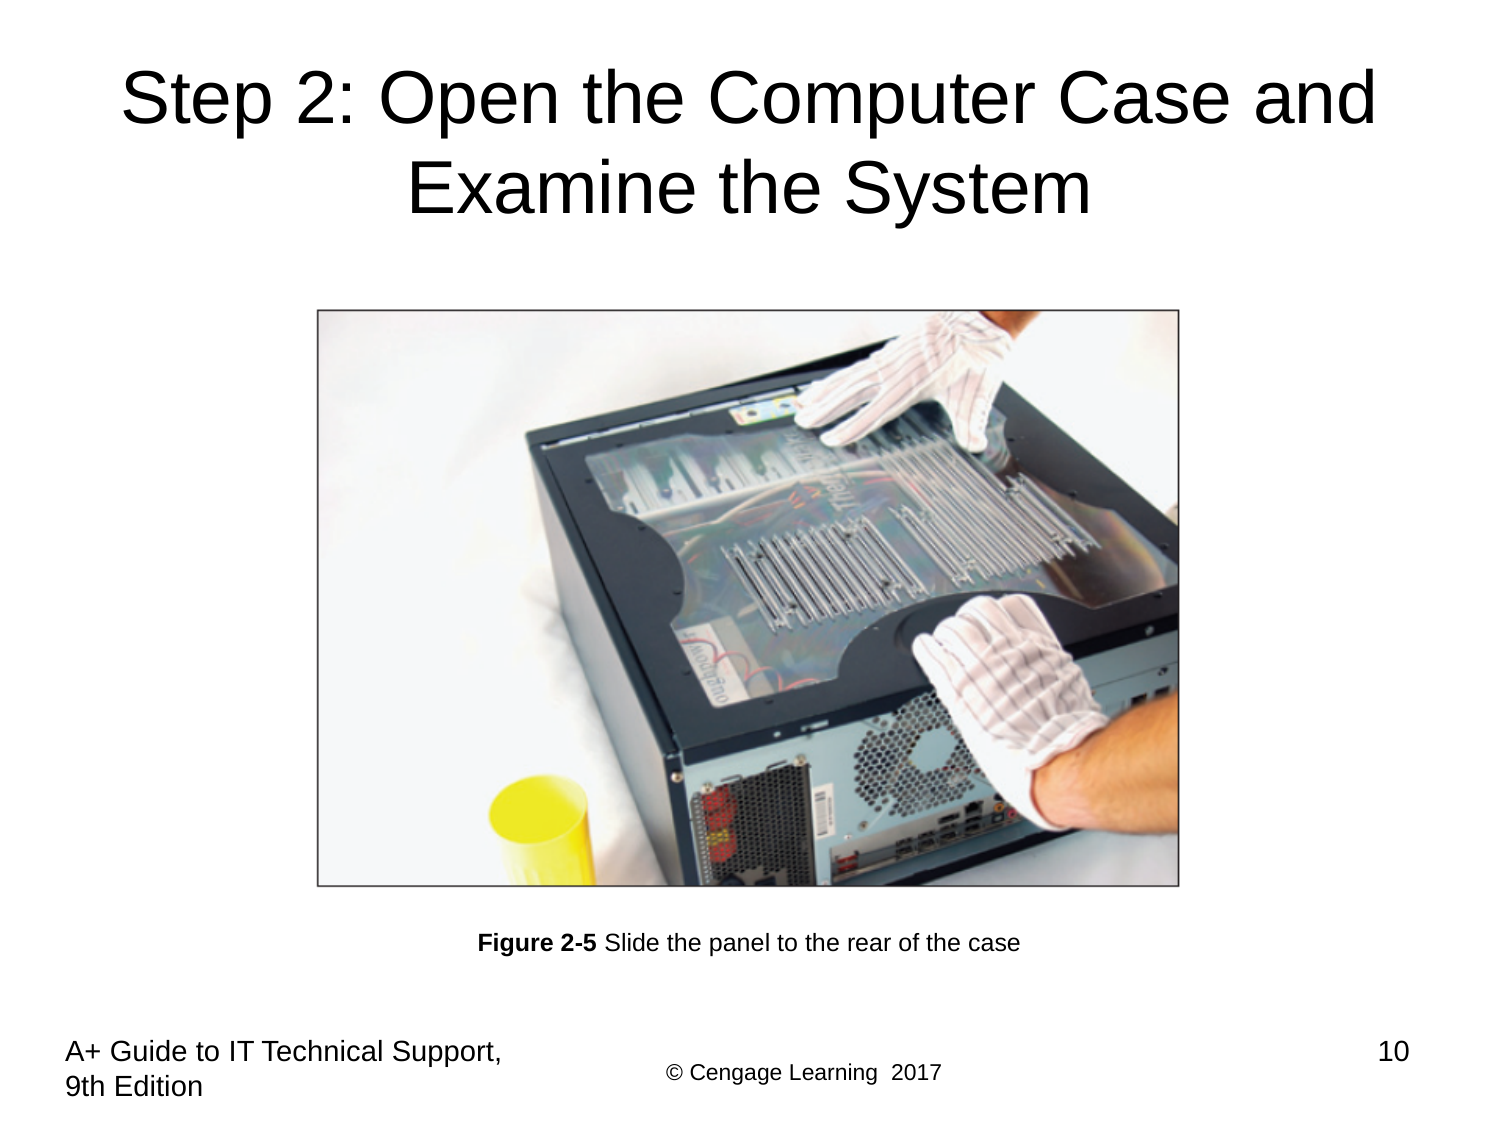

# Step 2: Open the Computer Case and Examine the System
Figure 2-5 Slide the panel to the rear of the case
A+ Guide to IT Technical Support, 9th Edition